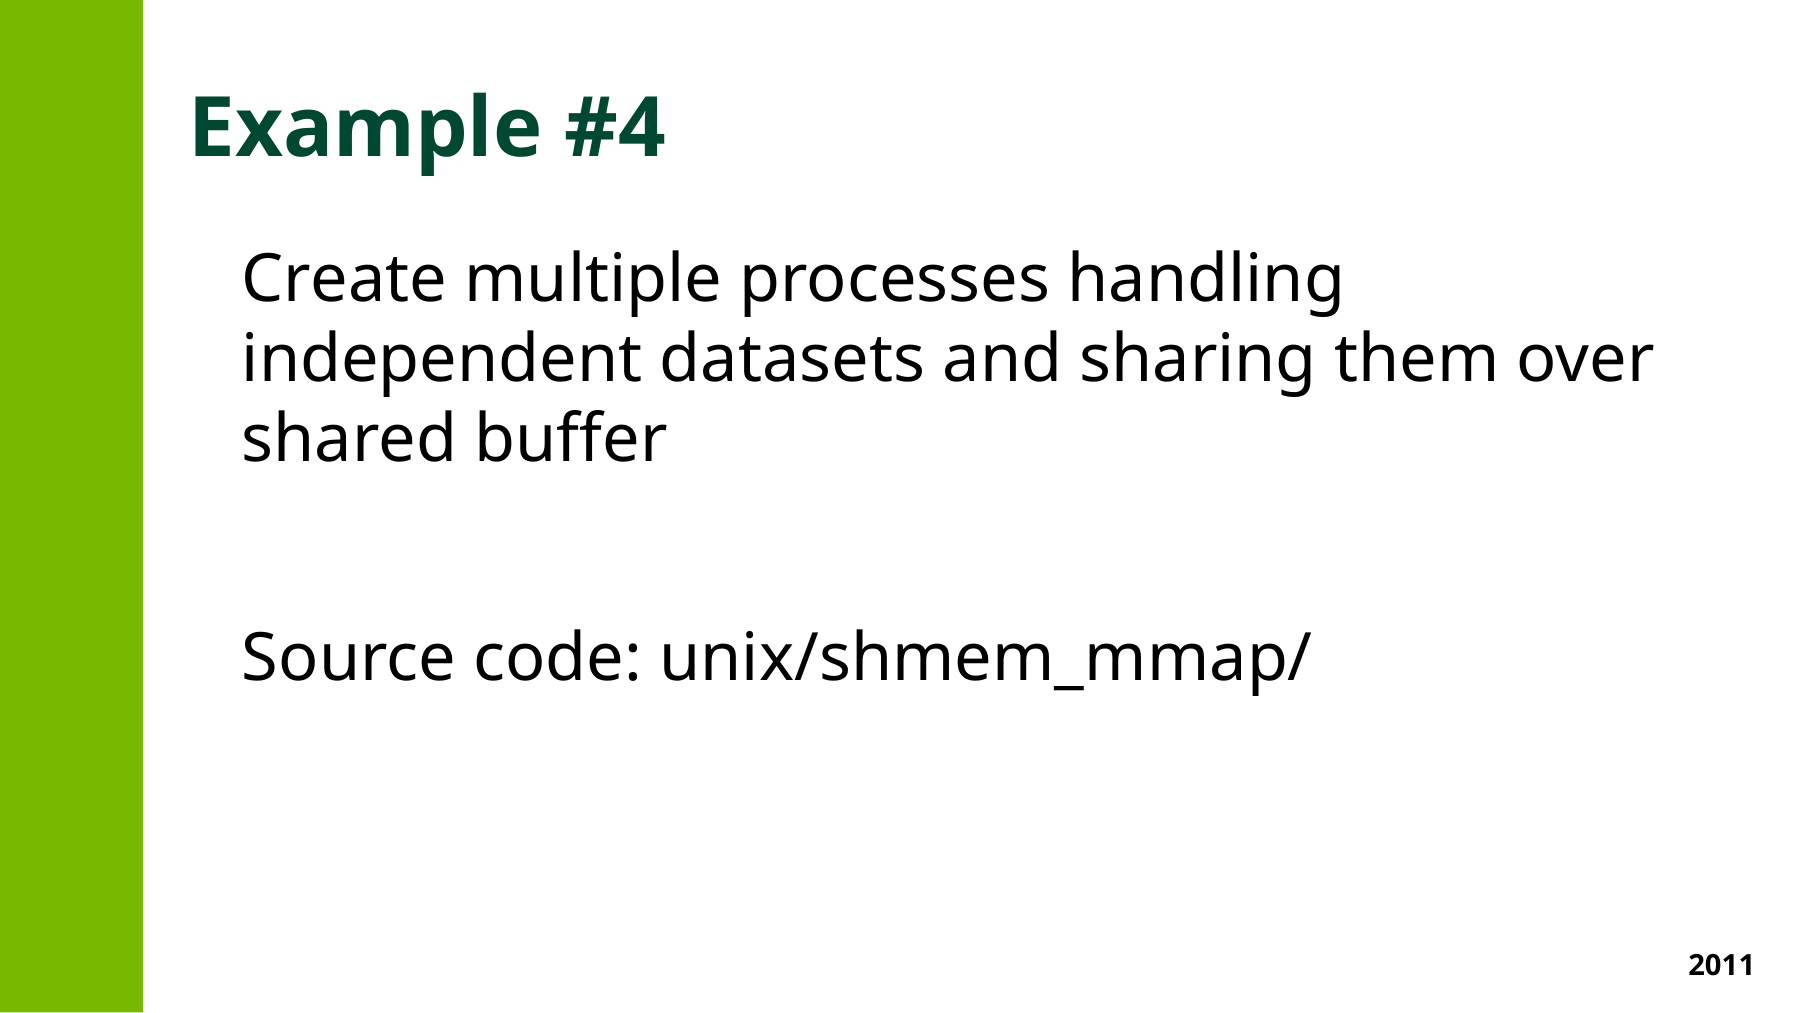

Example #4
# Create multiple processes handling independent datasets and sharing them over shared buffer
Source code: unix/shmem_mmap/